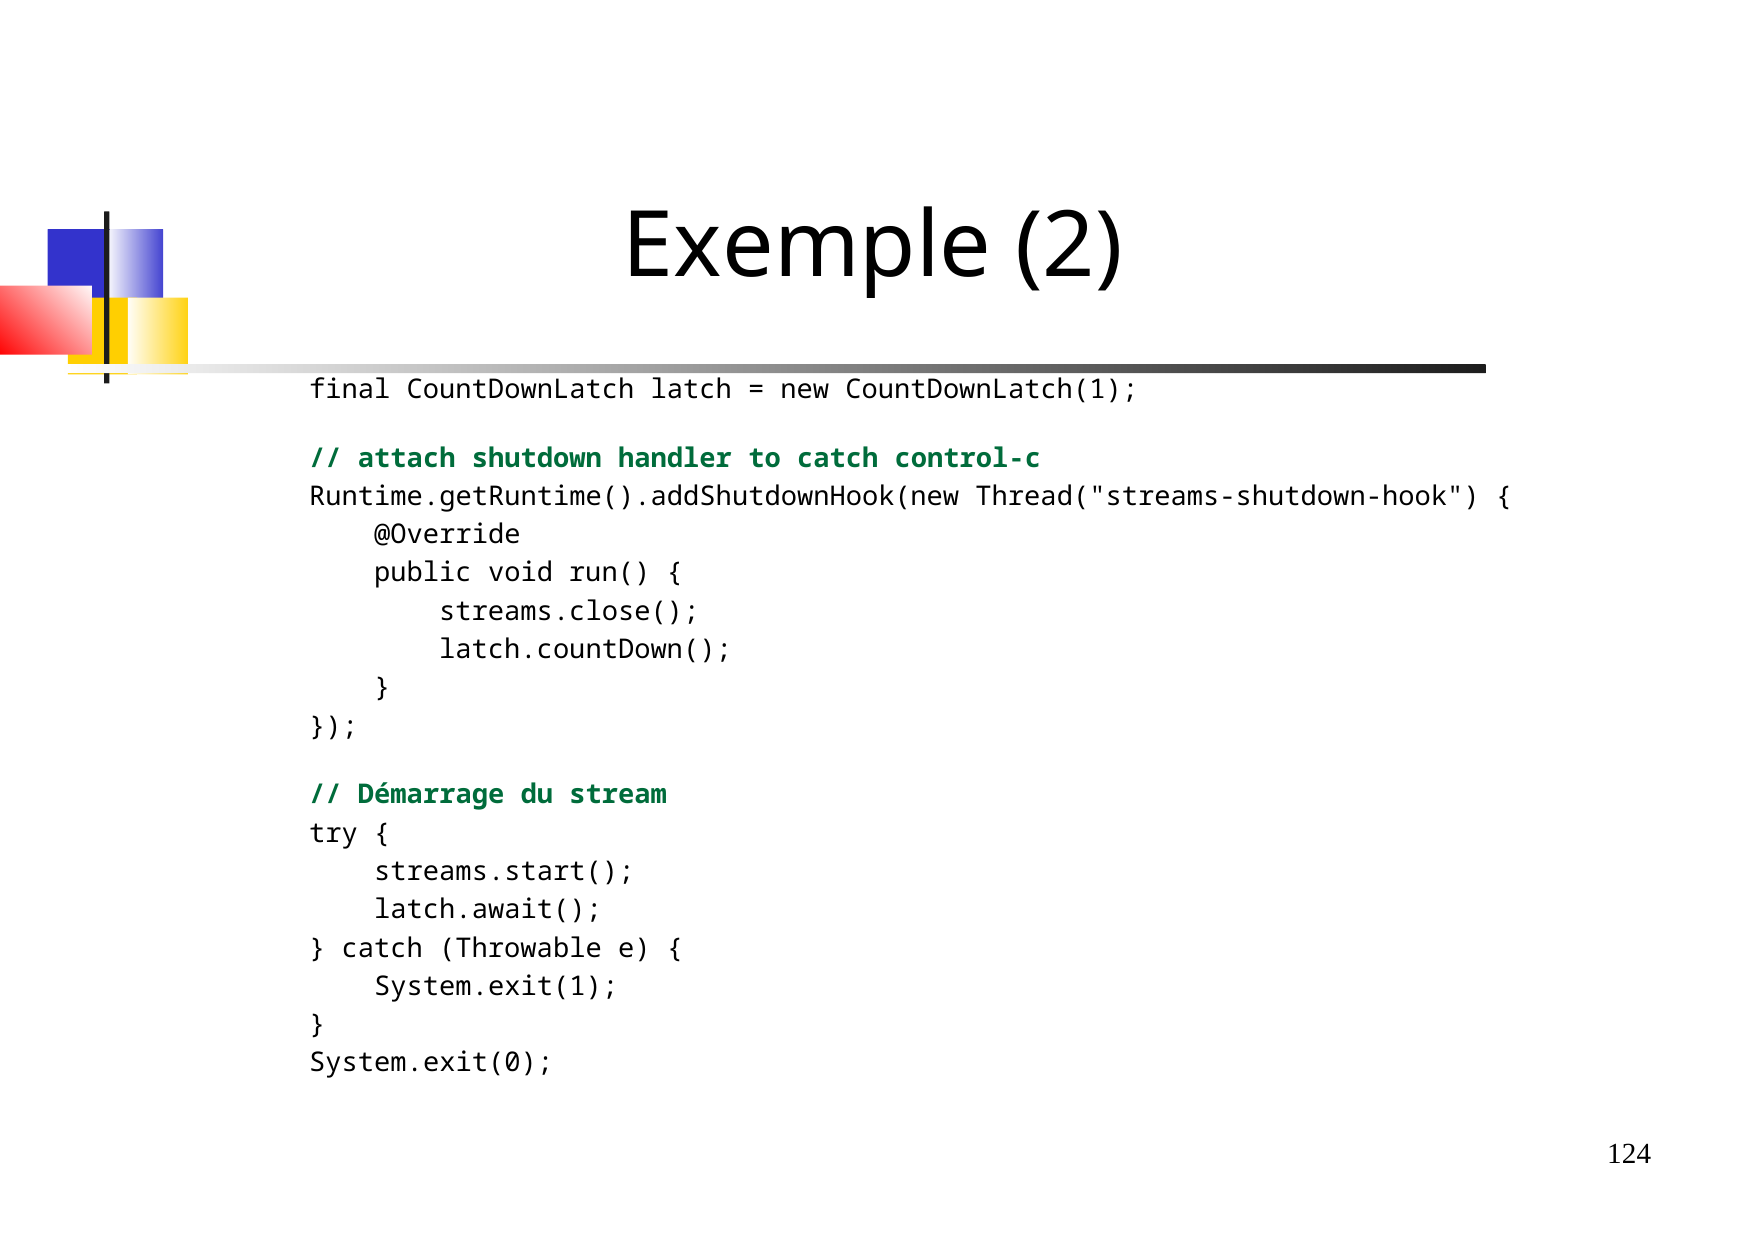

# Exemple (2)
 final CountDownLatch latch = new CountDownLatch(1);
 // attach shutdown handler to catch control-c
 Runtime.getRuntime().addShutdownHook(new Thread("streams-shutdown-hook") {
 @Override
 public void run() {
 streams.close();
 latch.countDown();
 }
 });
 // Démarrage du stream
 try {
 streams.start();
 latch.await();
 } catch (Throwable e) {
 System.exit(1);
 }
 System.exit(0);